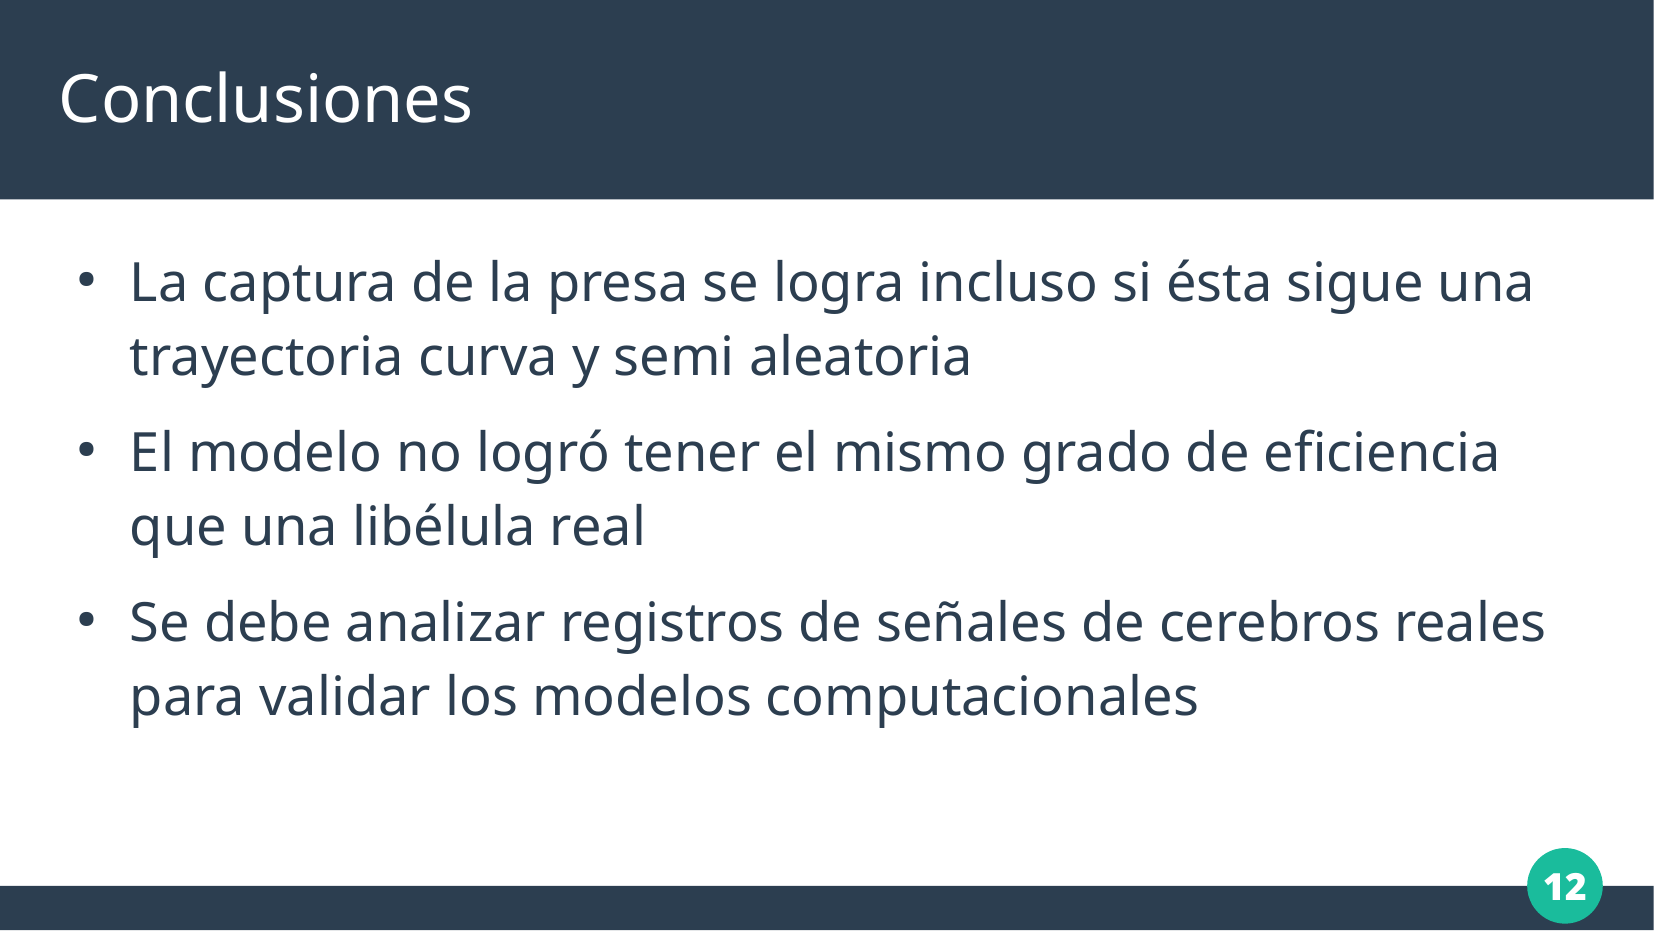

# Conclusiones
La captura de la presa se logra incluso si ésta sigue una trayectoria curva y semi aleatoria
El modelo no logró tener el mismo grado de eficiencia que una libélula real
Se debe analizar registros de señales de cerebros reales para validar los modelos computacionales